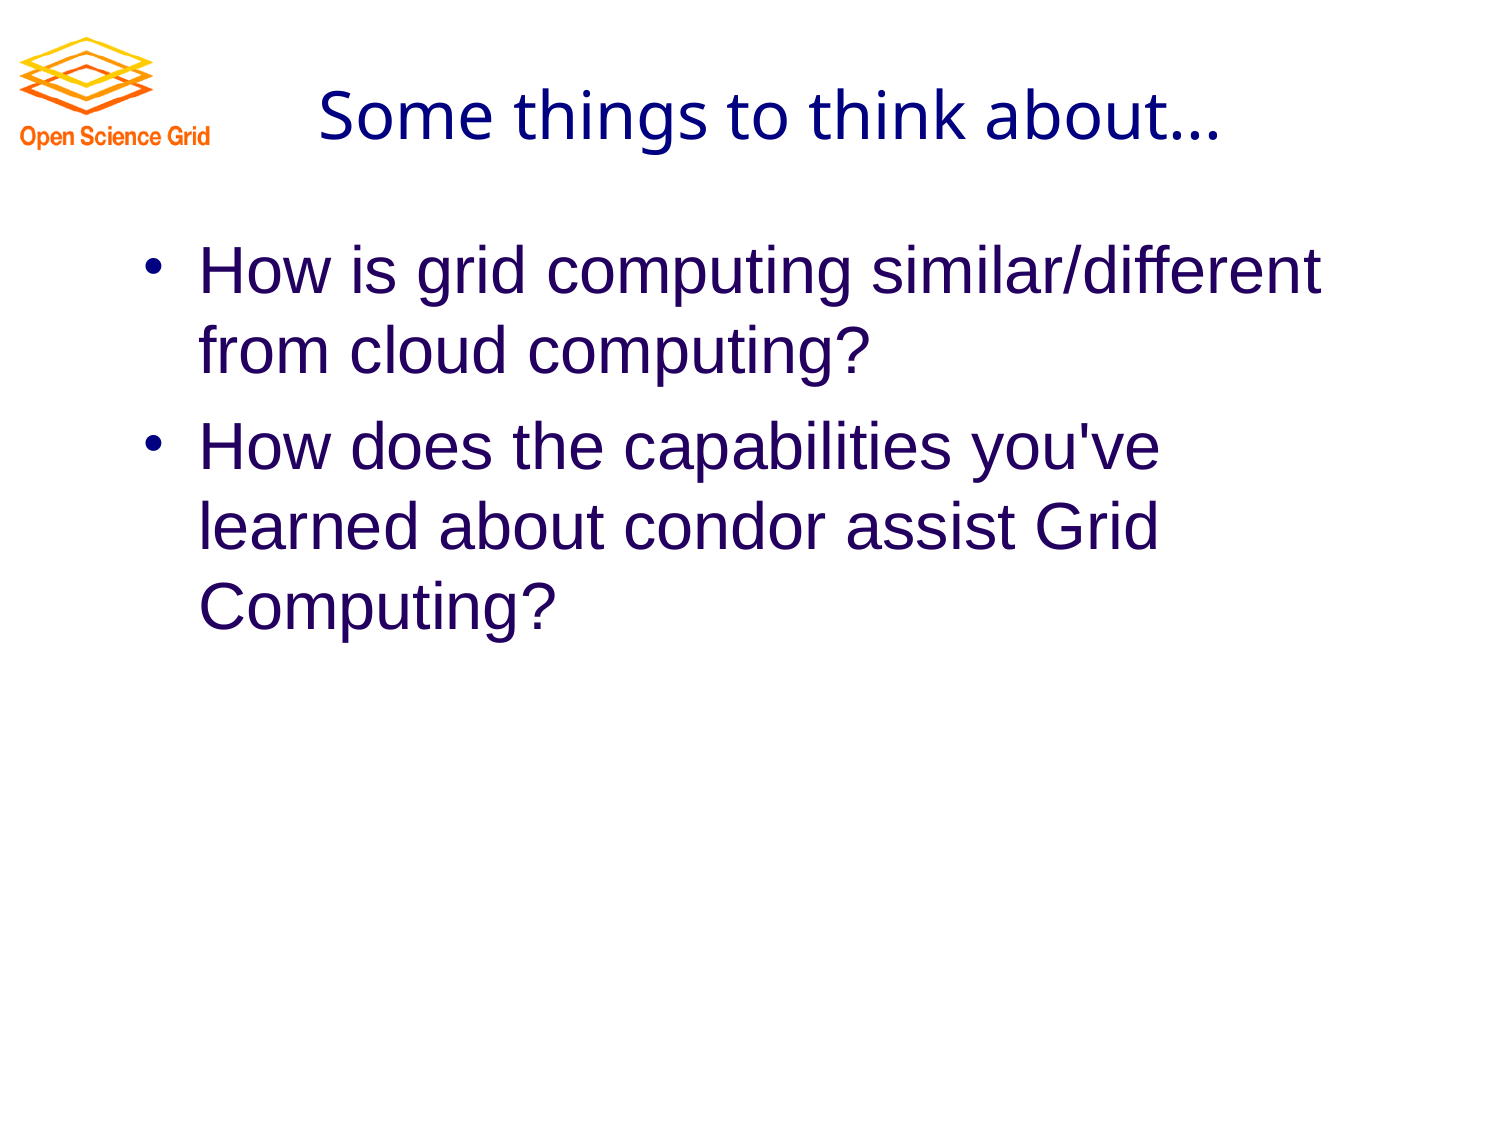

# Some things to think about...
How is grid computing similar/different from cloud computing?
How does the capabilities you've learned about condor assist Grid Computing?